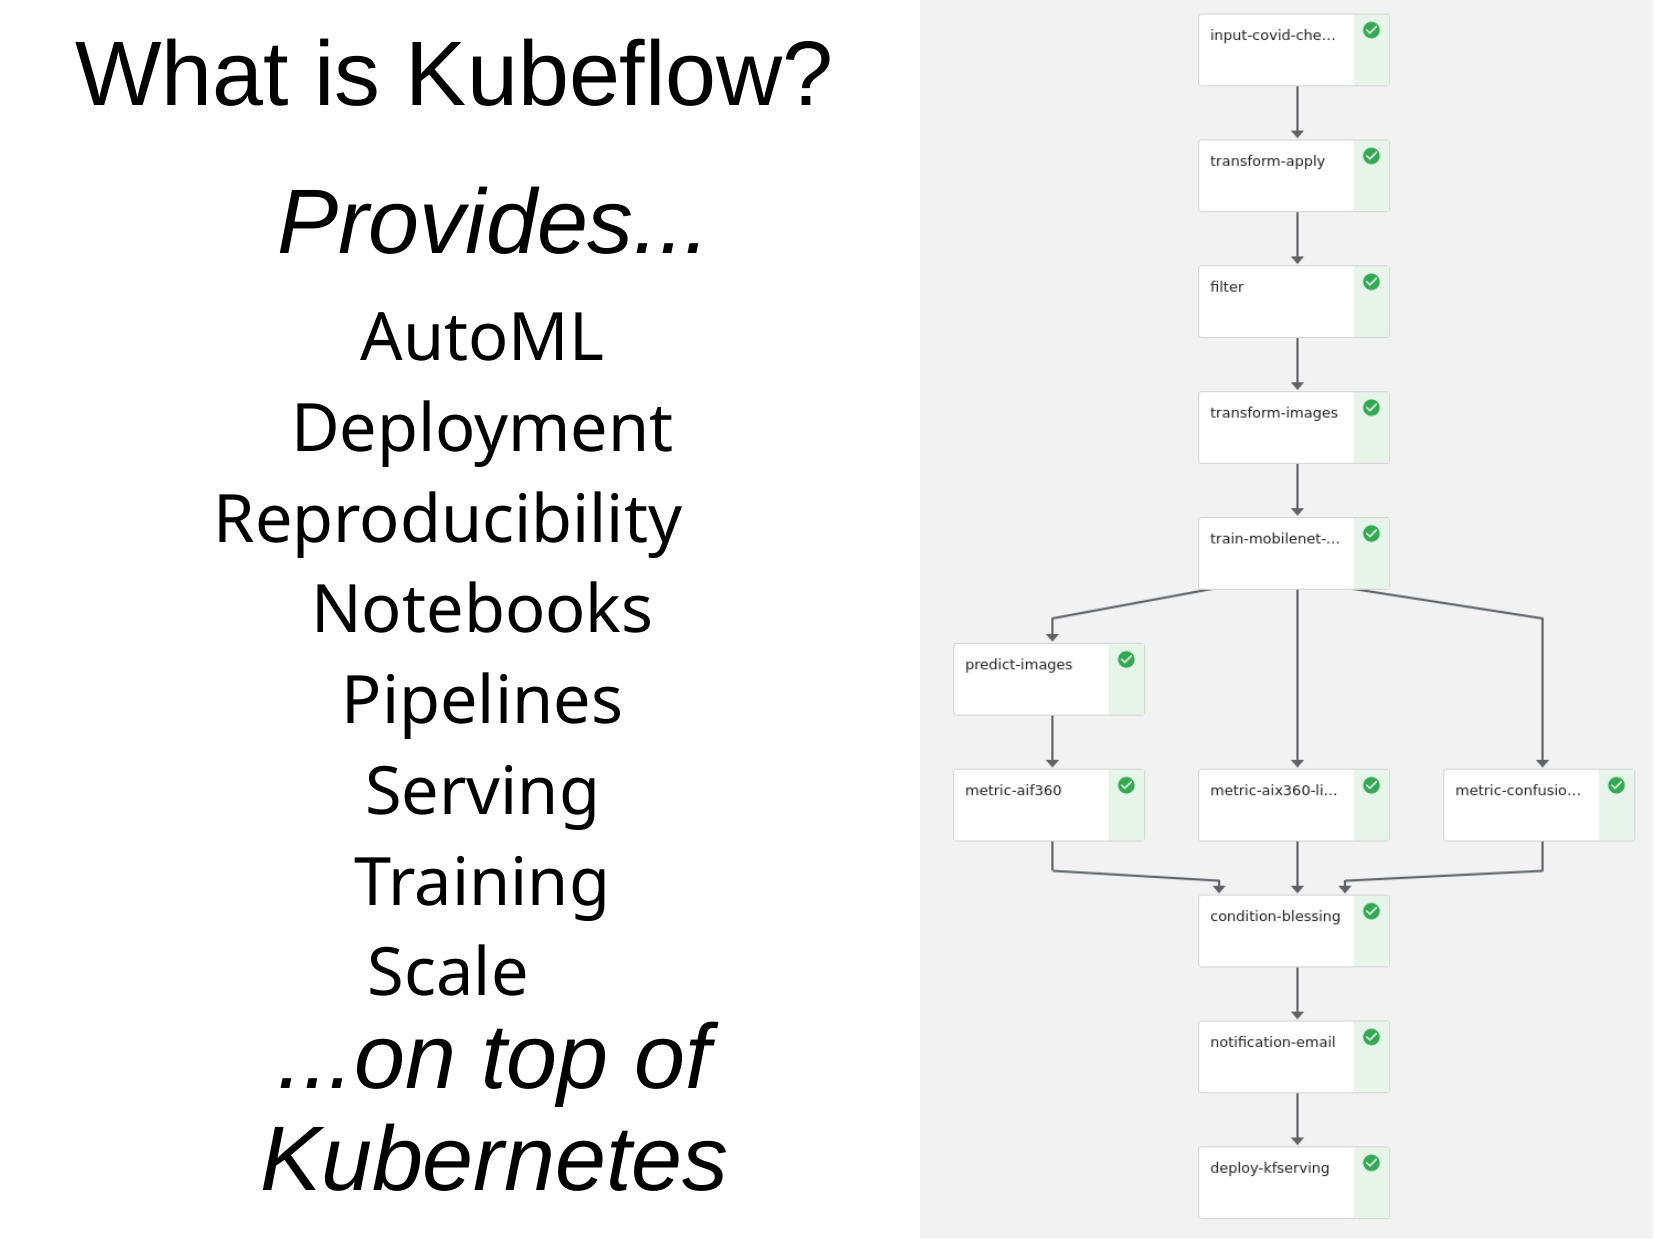

# What is Kubeflow?
Provides...
 AutoML
 Deployment
Reproducibility
 Notebooks
 Pipelines
 Serving
 Training
Scale
...on top of
Kubernetes